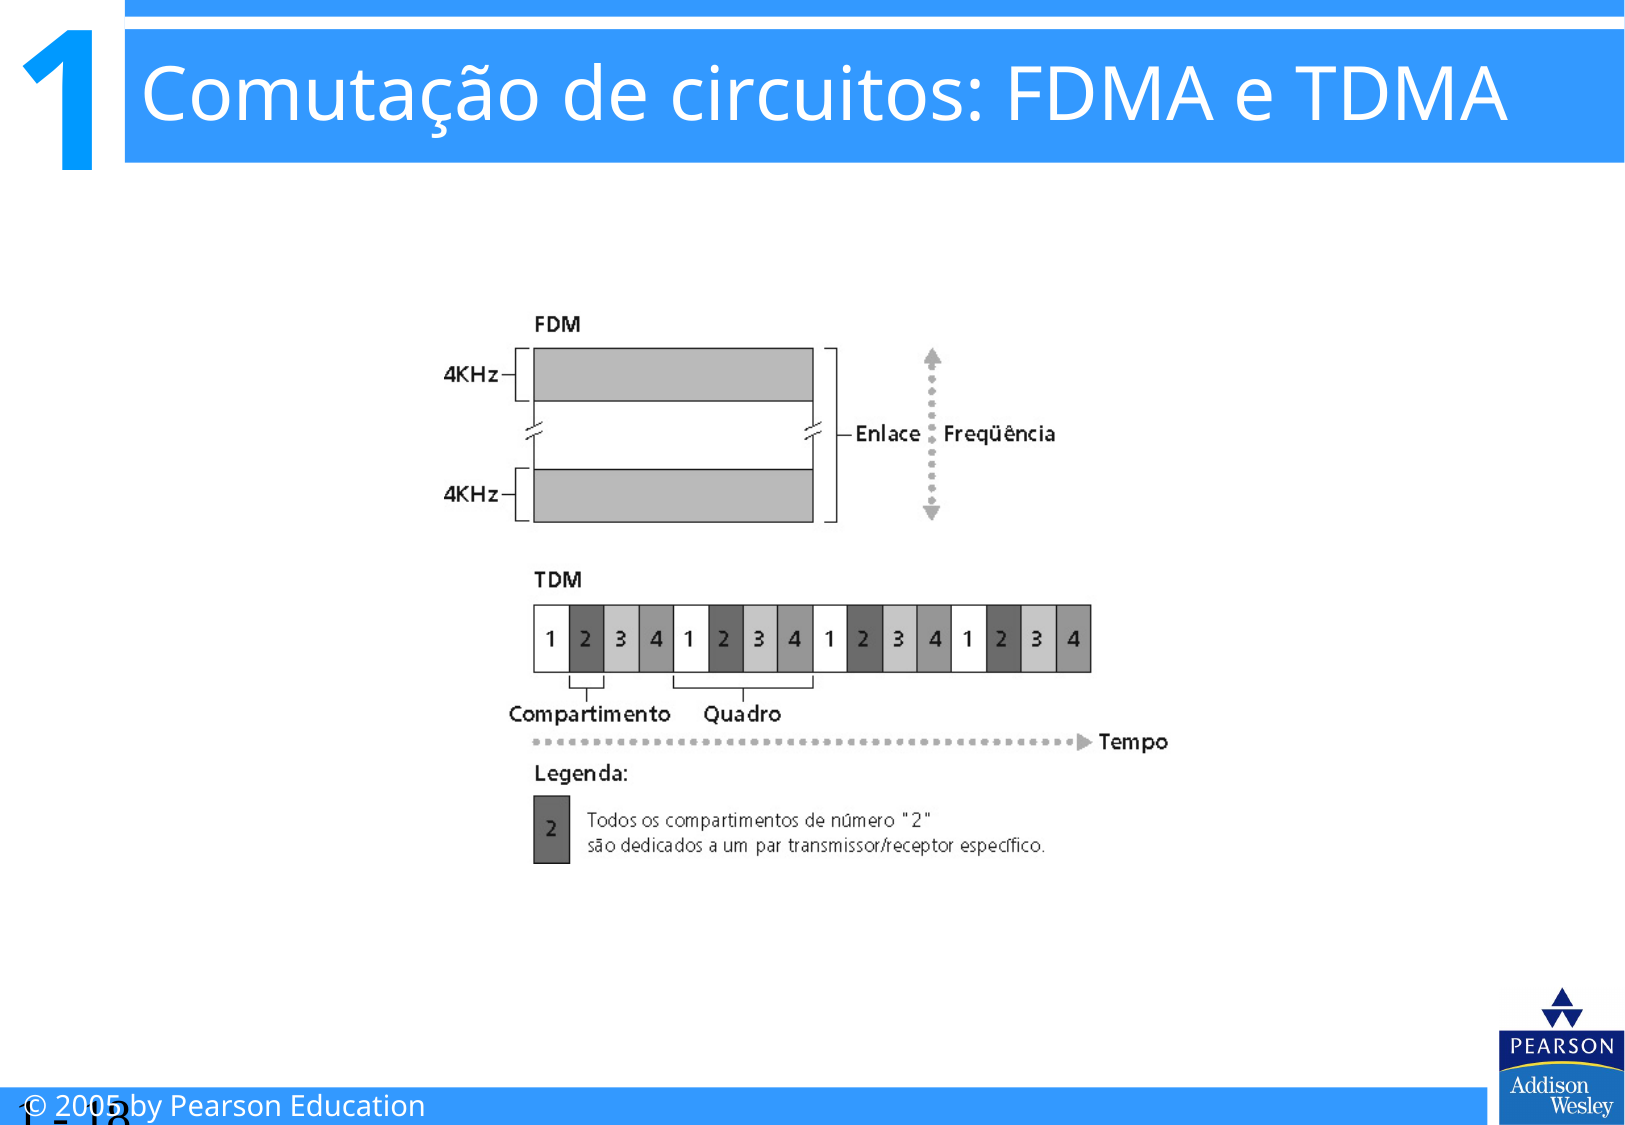

Comutação de circuitos: FDMA e TDMA
18